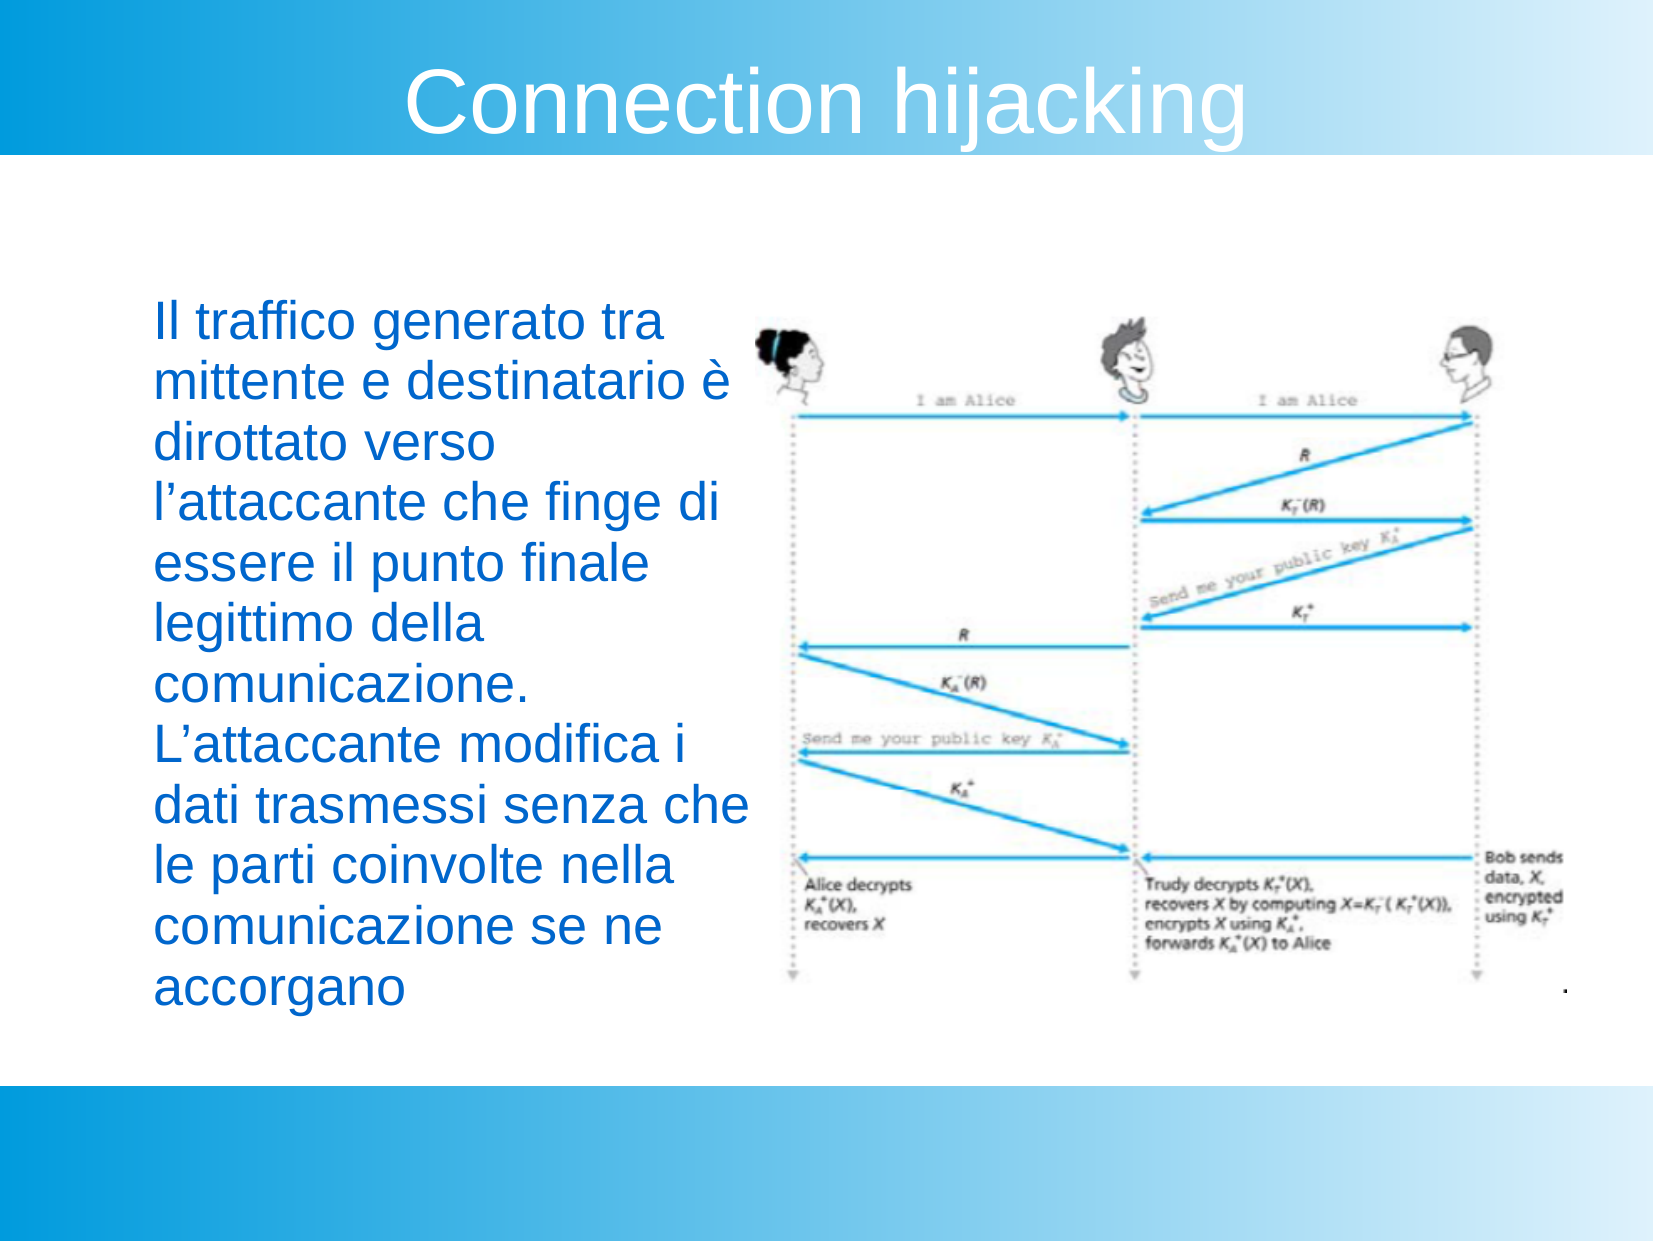

# Connection hijacking
Il traffico generato tra mittente e destinatario è dirottato verso l’attaccante che finge di essere il punto finale legittimo della comunicazione. L’attaccante modifica i dati trasmessi senza che le parti coinvolte nella comunicazione se ne accorgano